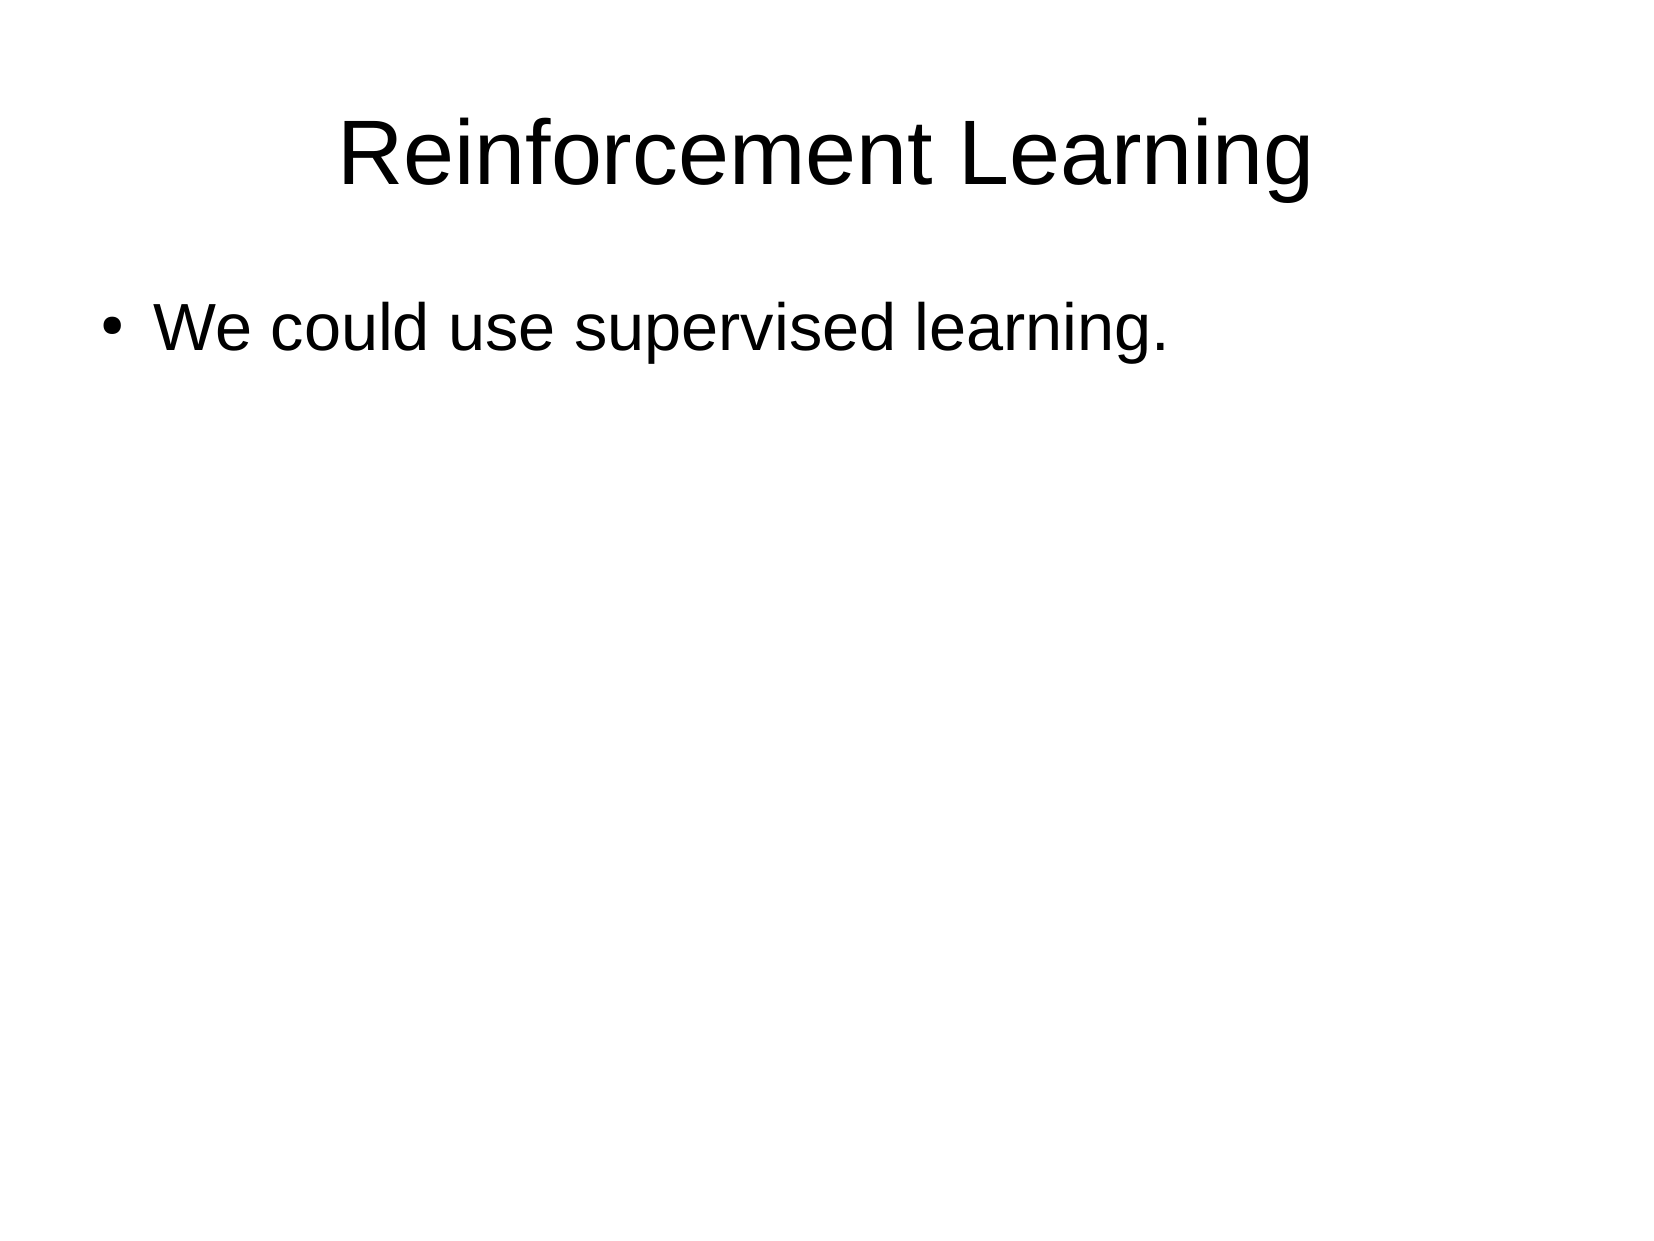

# Reinforcement Learning
We could use supervised learning.